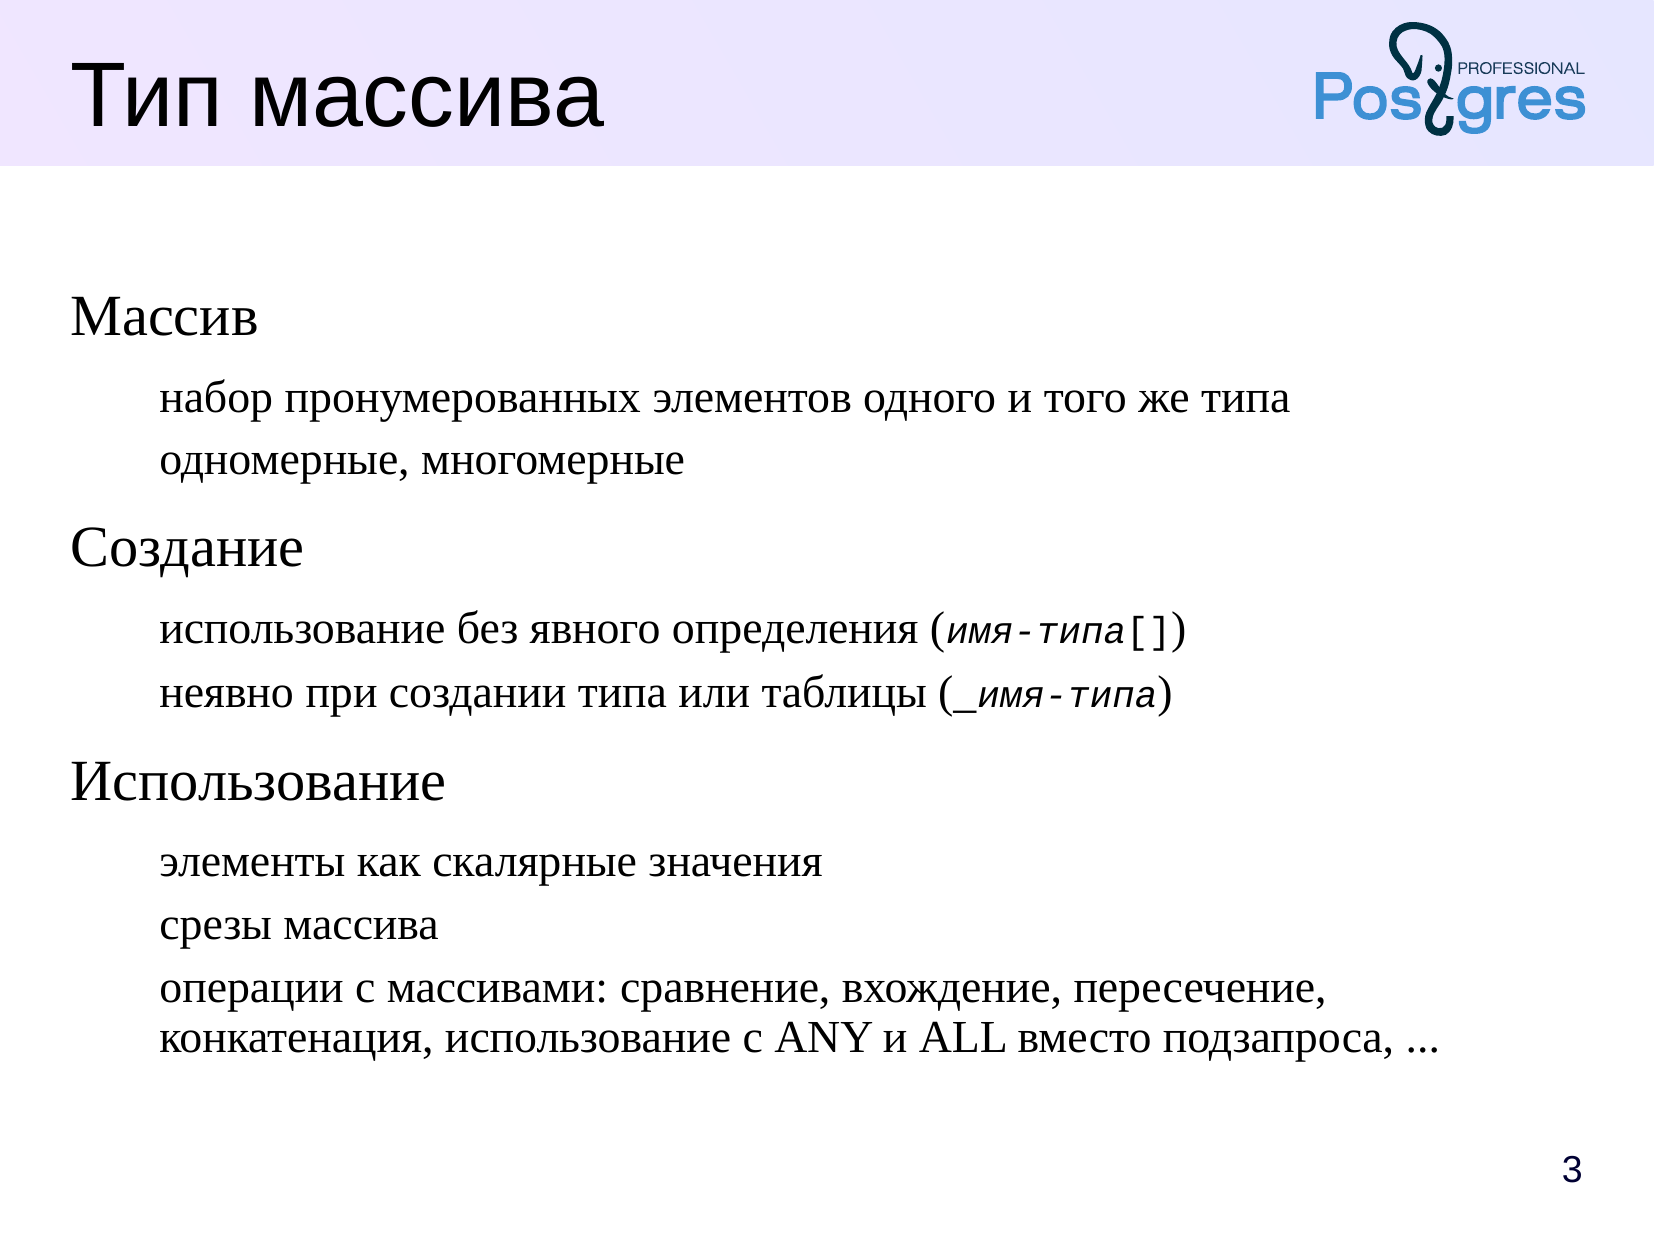

# Тип массива
Массив
набор пронумерованных элементов одного и того же типа
одномерные, многомерные
Создание
использование без явного определения (имя-типа[])
неявно при создании типа или таблицы (_имя-типа)
Использование
элементы как скалярные значения
срезы массива
операции с массивами: сравнение, вхождение, пересечение, конкатенация, использование с ANY и ALL вместо подзапроса, ...